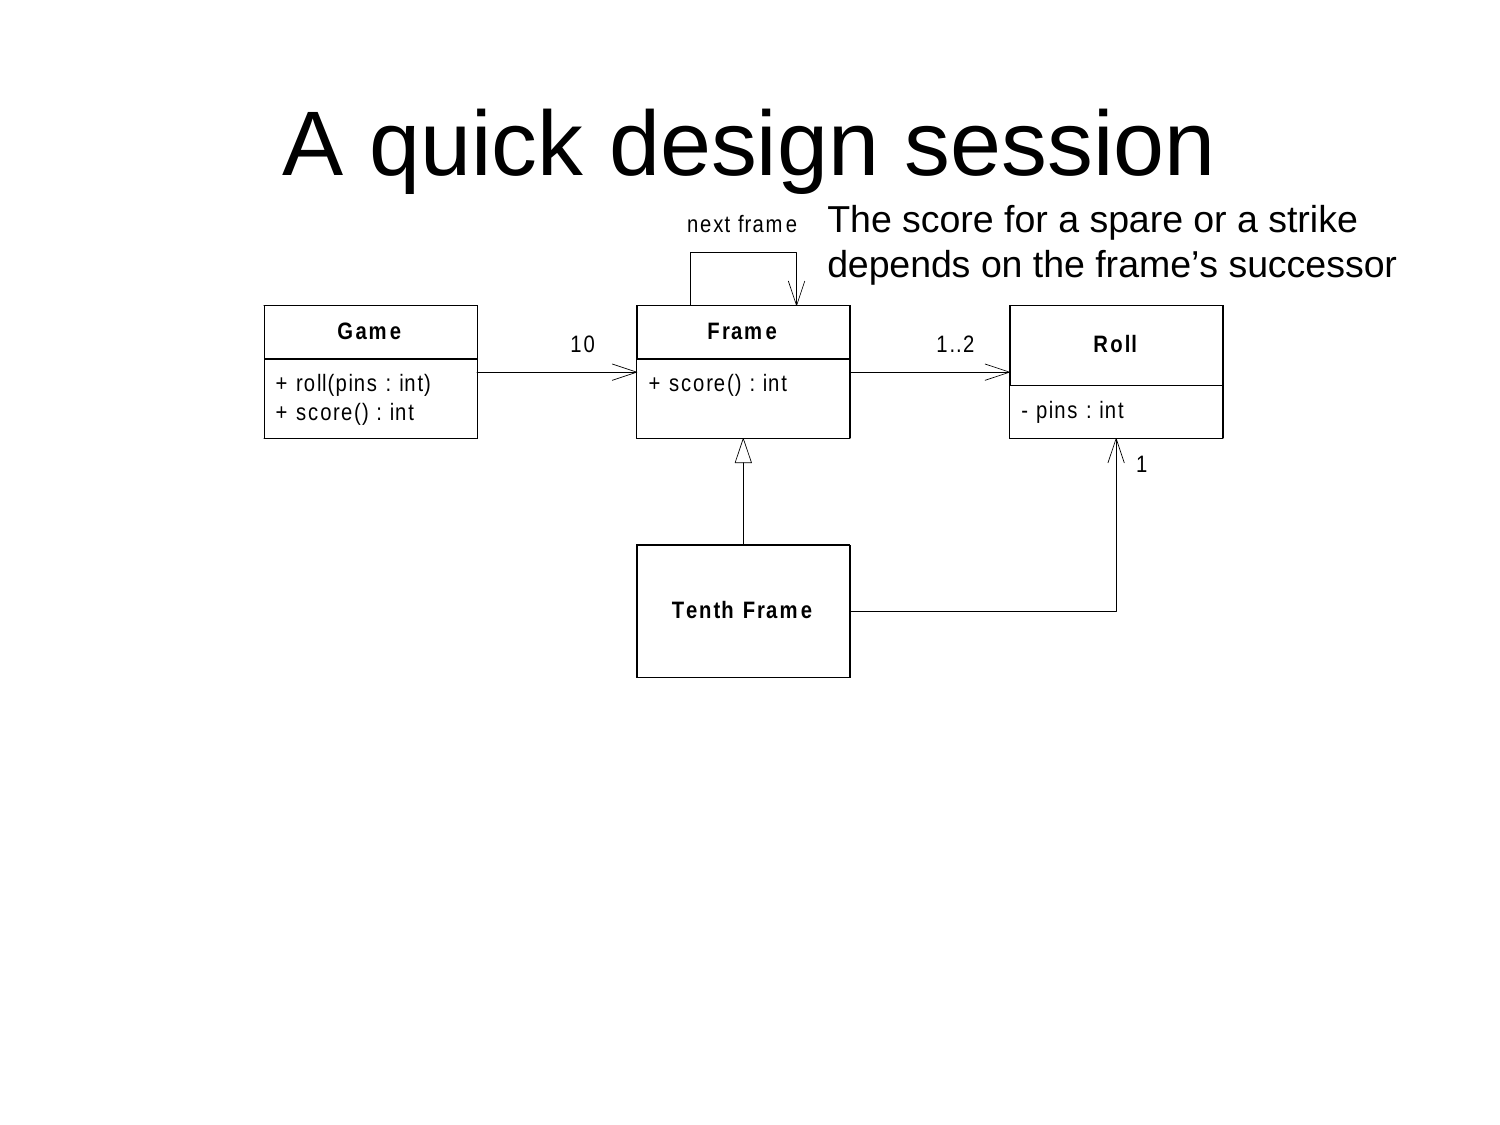

# A quick design session
The score for a spare or a strike depends on the frame’s successor